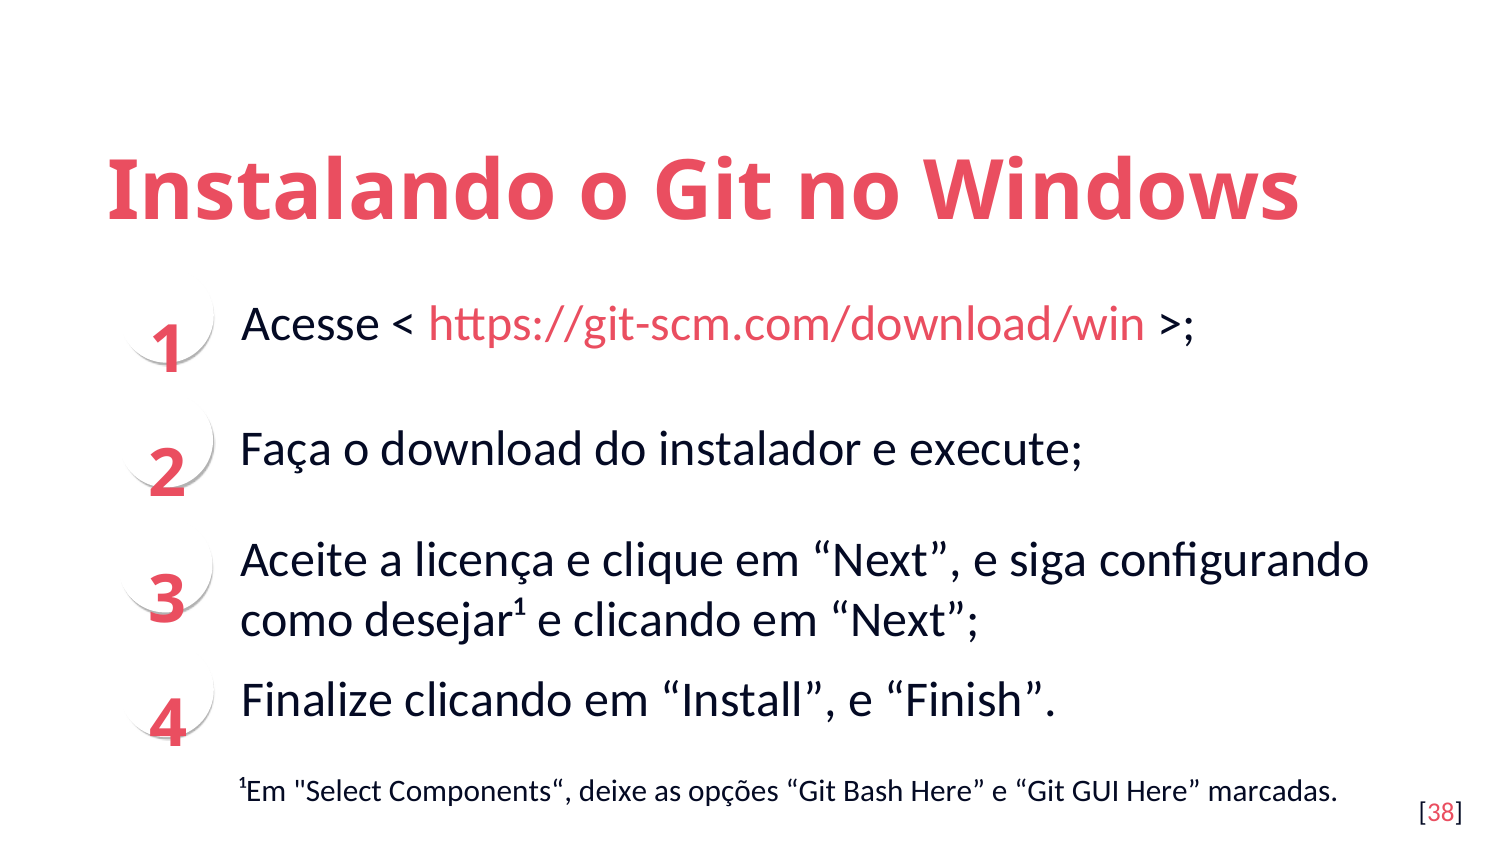

Instalando o Git no Windows
1
Acesse < https://git-scm.com/download/win >;
2
Faça o download do instalador e execute;
Aceite a licença e clique em “Next”, e siga configurando como desejar¹ e clicando em “Next”;
3
4
Finalize clicando em “Install”, e “Finish”.
¹Em "Select Components“, deixe as opções “Git Bash Here” e “Git GUI Here” marcadas.